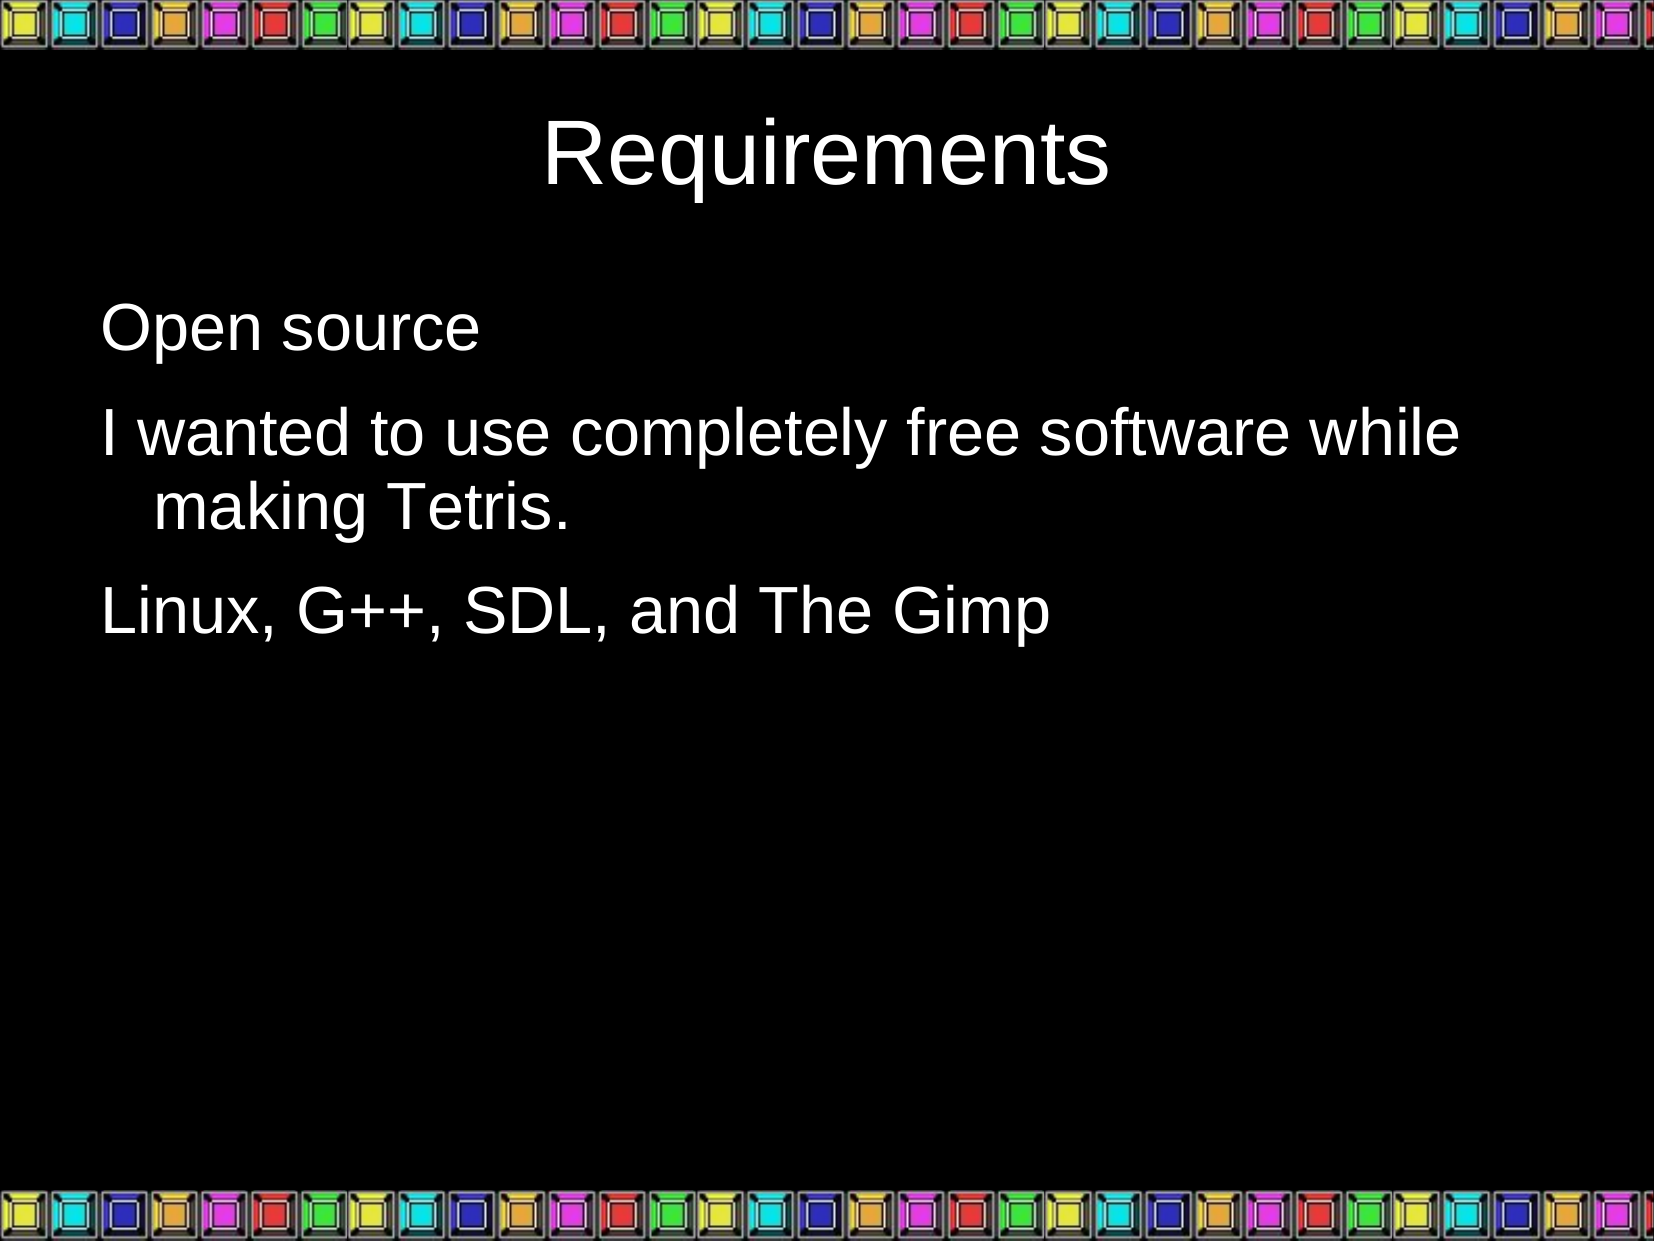

# Requirements
Open source
I wanted to use completely free software while making Tetris.
Linux, G++, SDL, and The Gimp